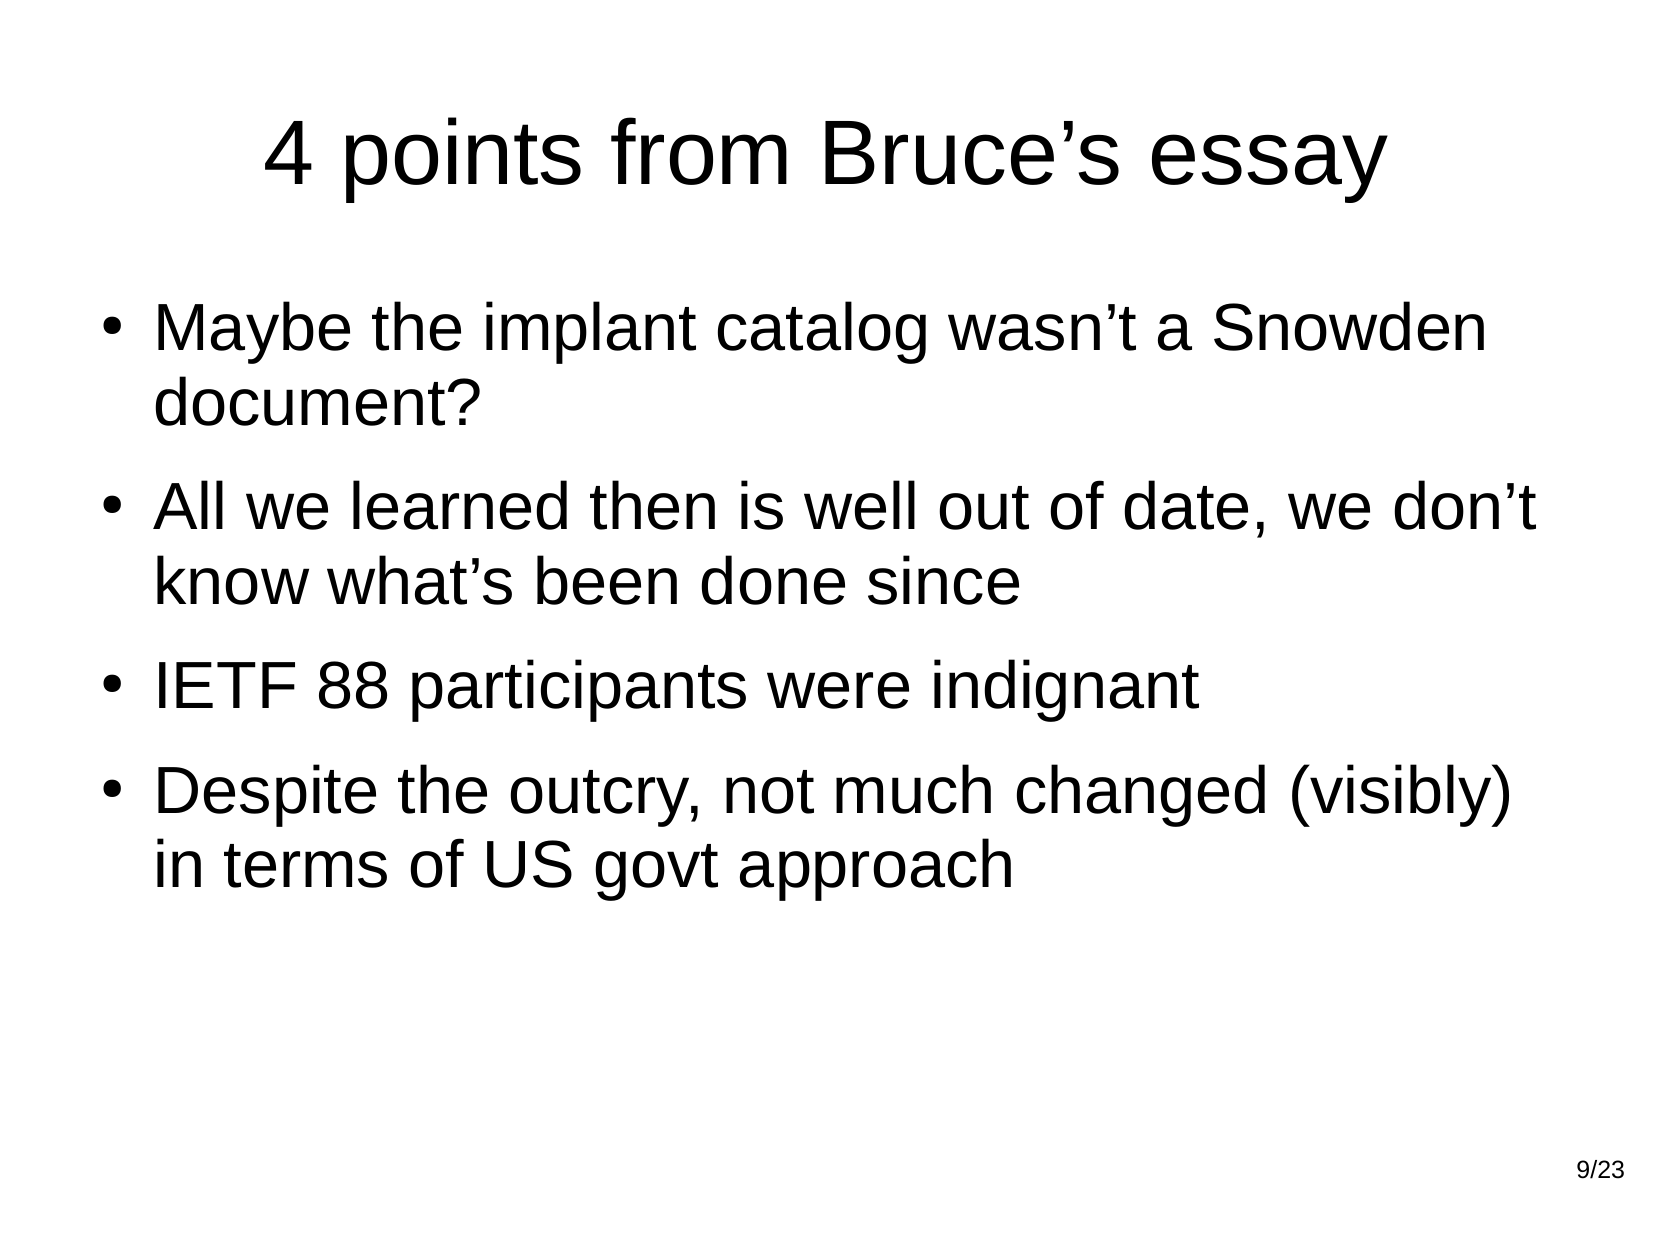

# 4 points from Bruce’s essay
Maybe the implant catalog wasn’t a Snowden document?
All we learned then is well out of date, we don’t know what’s been done since
IETF 88 participants were indignant
Despite the outcry, not much changed (visibly) in terms of US govt approach